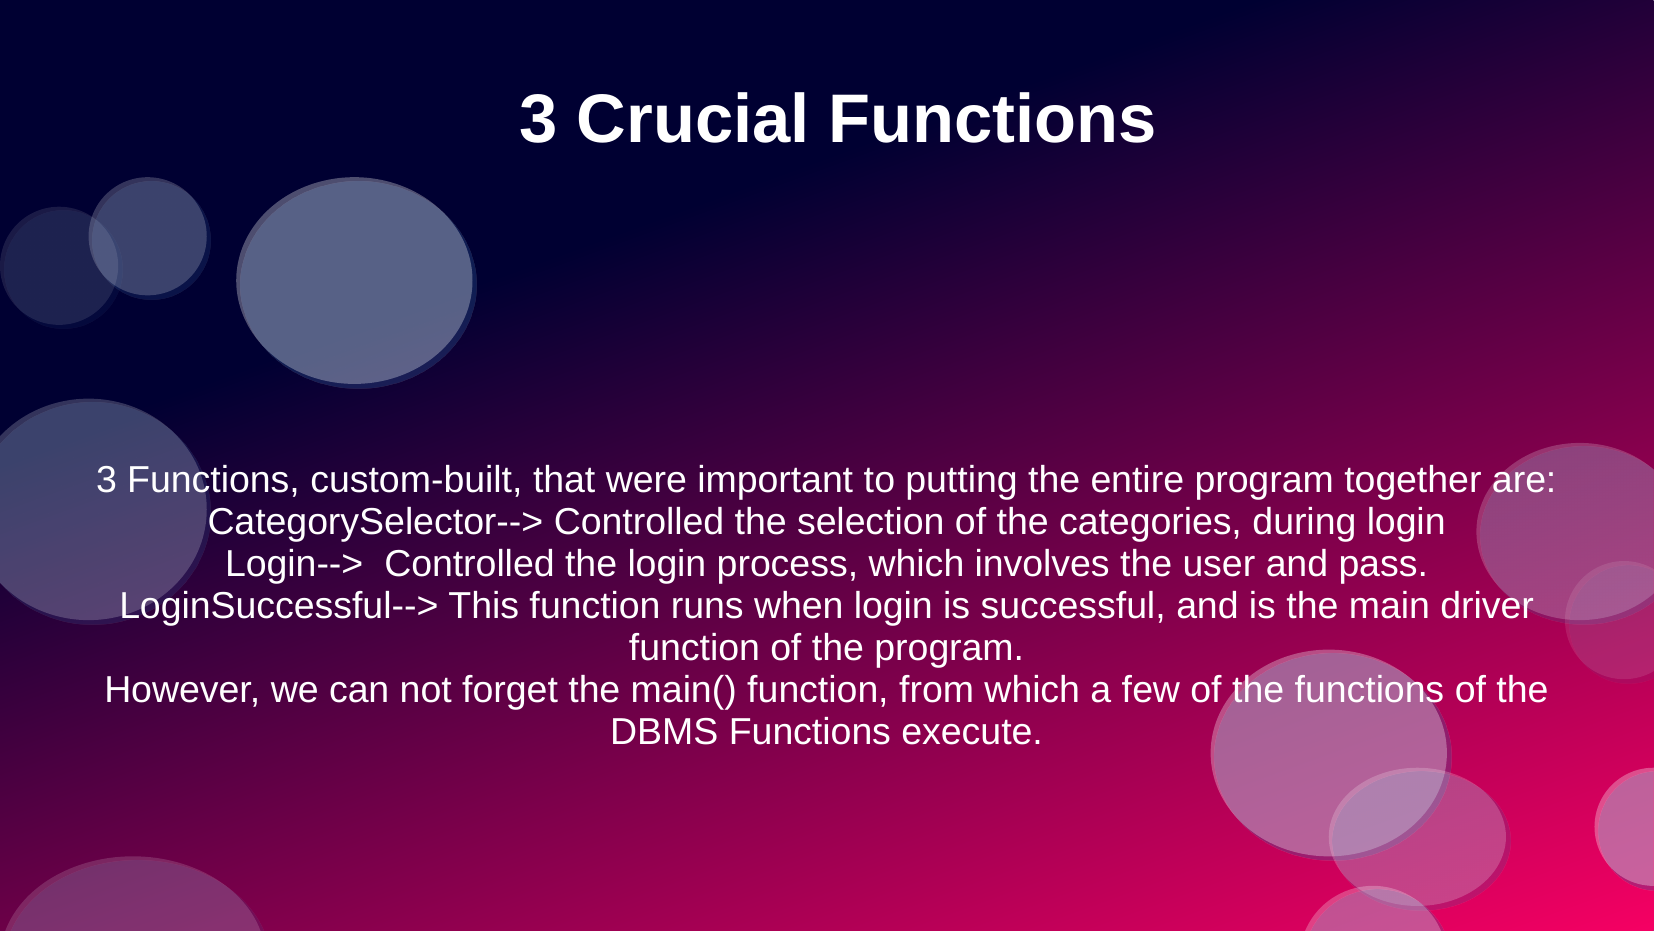

# 3 Crucial Functions
3 Functions, custom-built, that were important to putting the entire program together are:
CategorySelector--> Controlled the selection of the categories, during login
Login--> Controlled the login process, which involves the user and pass.
LoginSuccessful--> This function runs when login is successful, and is the main driver function of the program.
However, we can not forget the main() function, from which a few of the functions of the DBMS Functions execute.